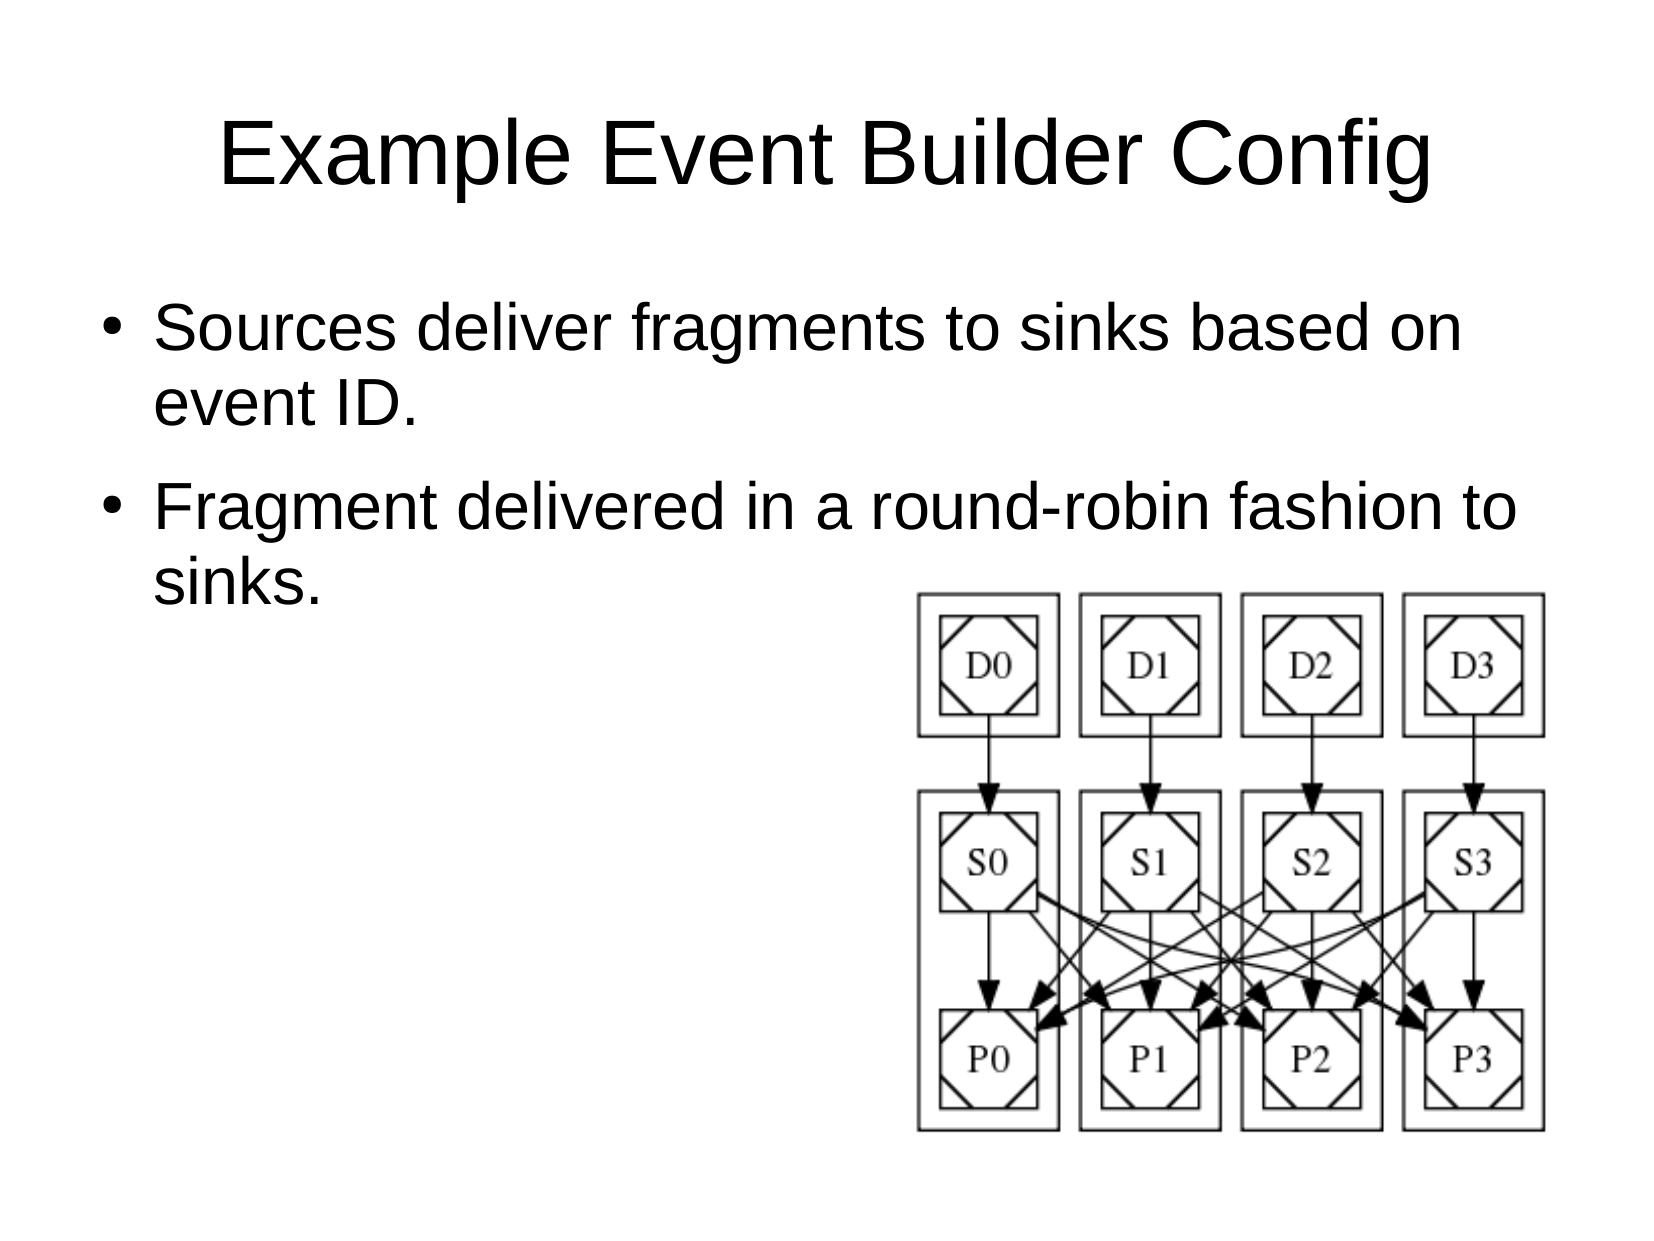

# Example Event Builder Config
Sources deliver fragments to sinks based on event ID.
Fragment delivered in a round-robin fashion to sinks.